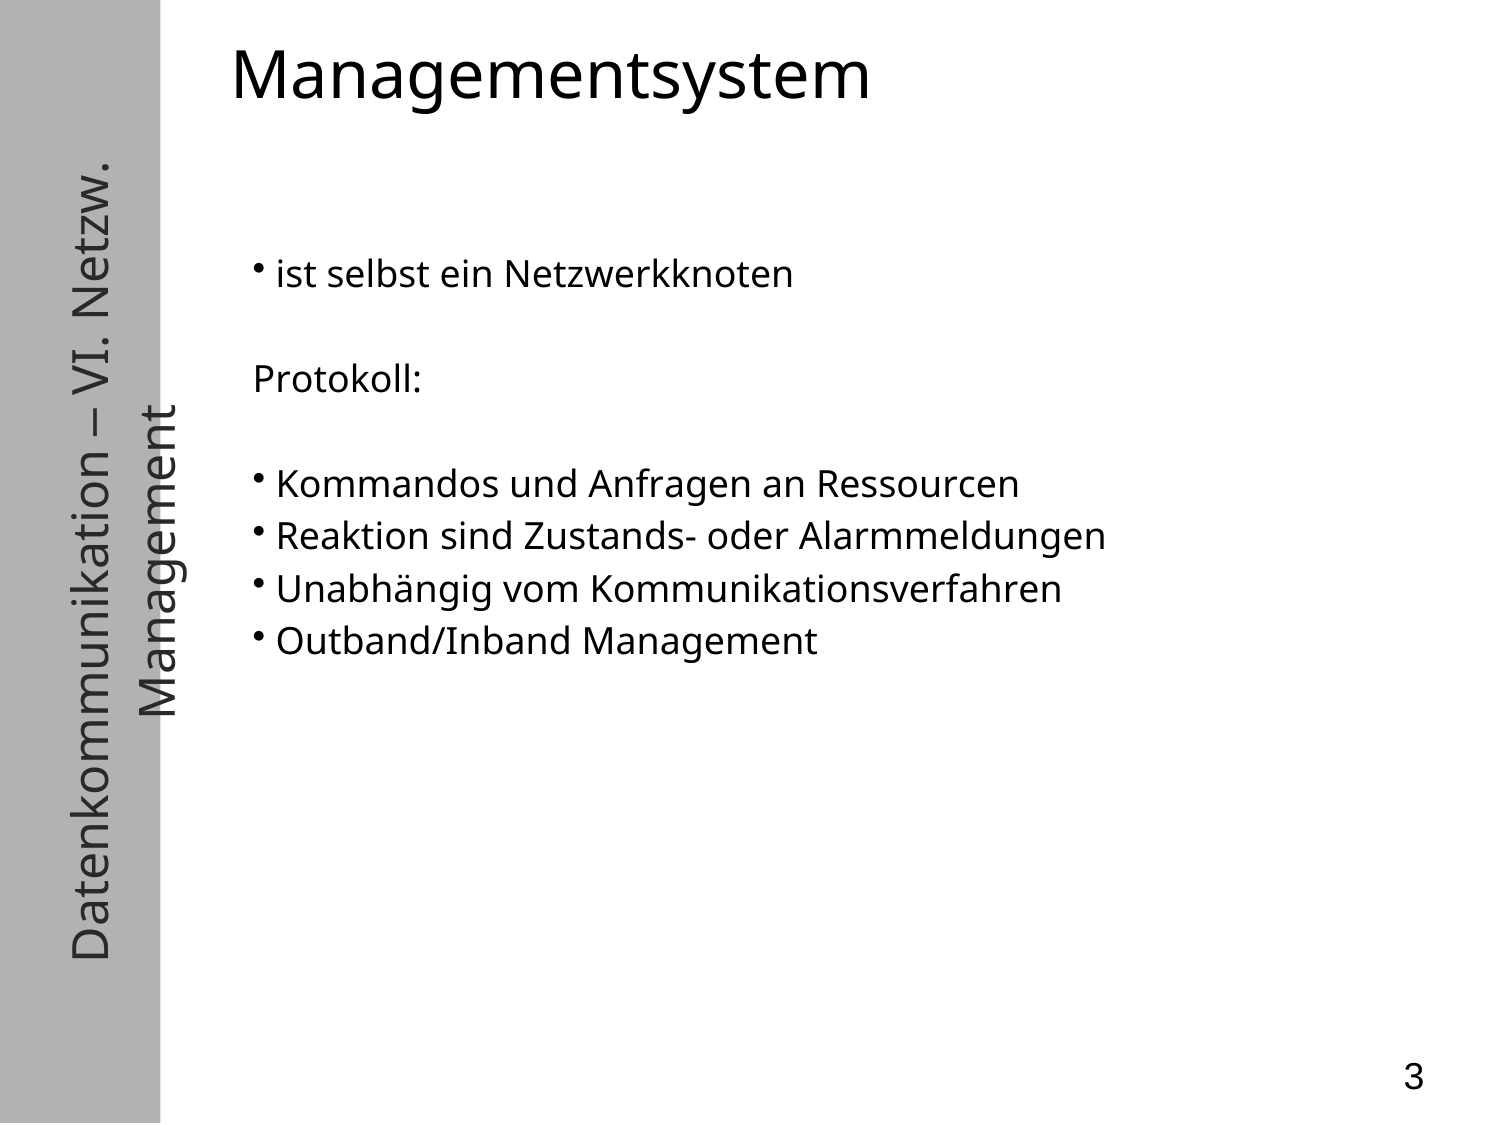

Managementsystem
 ist selbst ein Netzwerkknoten
Protokoll:
 Kommandos und Anfragen an Ressourcen
 Reaktion sind Zustands- oder Alarmmeldungen
 Unabhängig vom Kommunikationsverfahren
 Outband/Inband Management
Datenkommunikation – VI. Netzw. Management